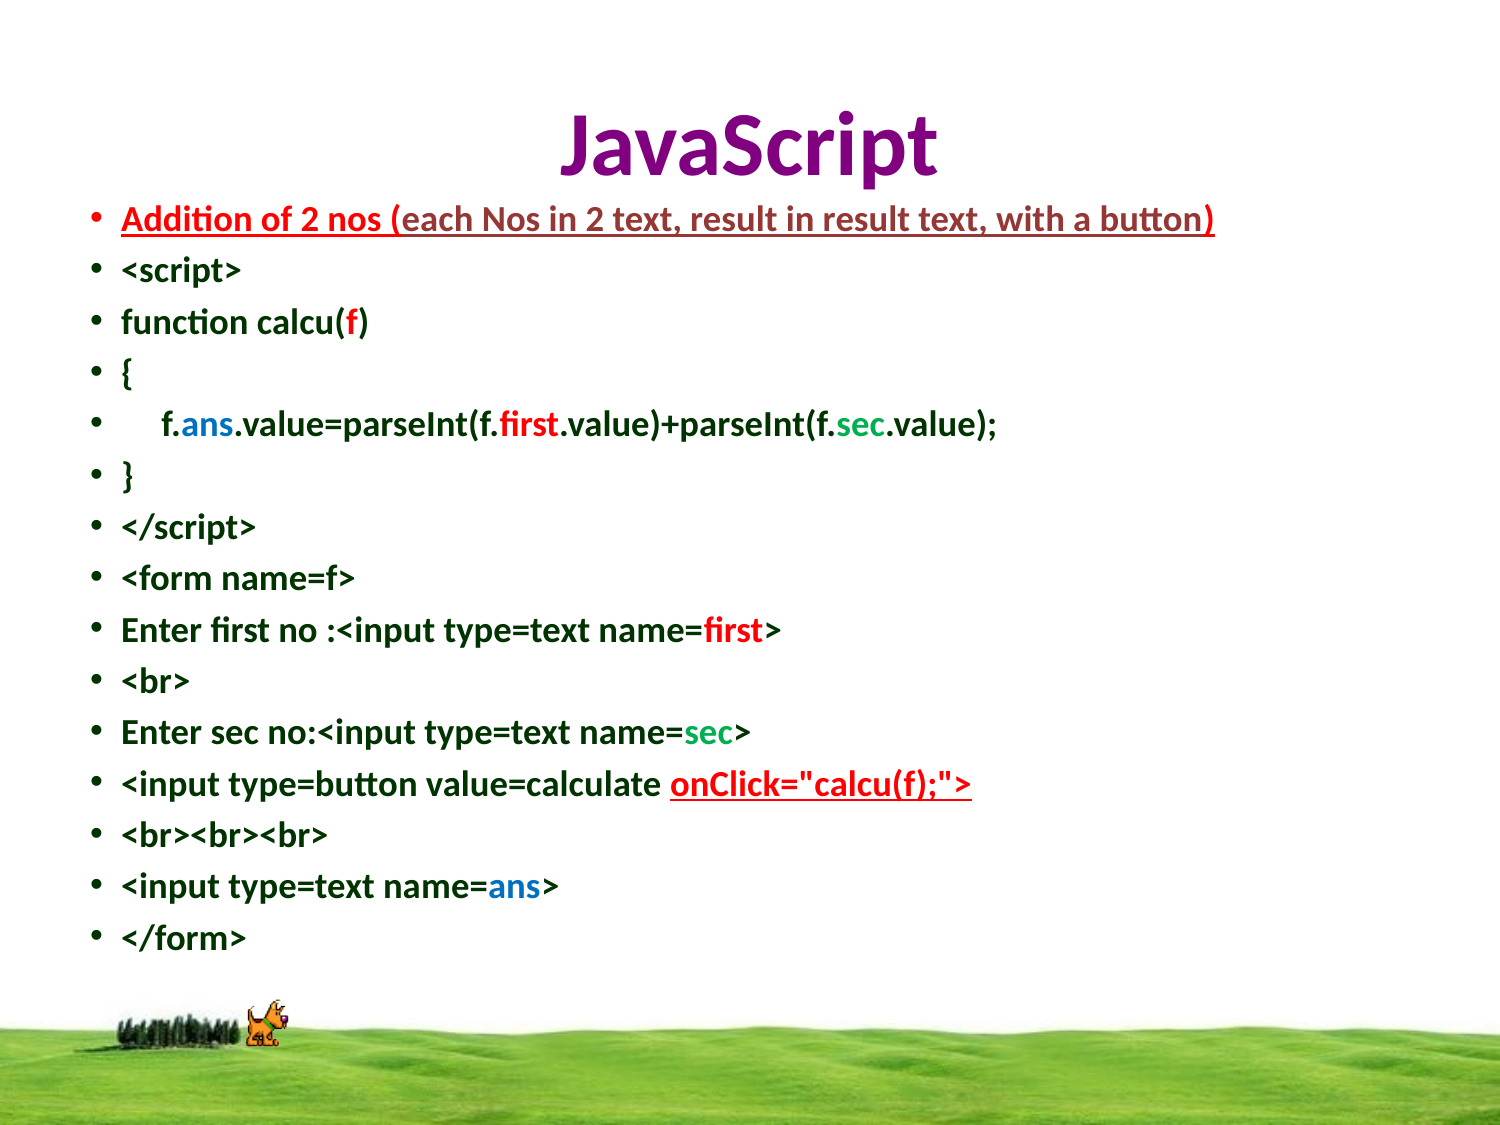

# JavaScript
Addition of 2 nos (each Nos in 2 text, result in result text, with a button)
<script>
function calcu(f)
{
	f.ans.value=parseInt(f.first.value)+parseInt(f.sec.value);
}
</script>
<form name=f>
Enter first no :<input type=text name=first>
<br>
Enter sec no:<input type=text name=sec>
<input type=button value=calculate onClick="calcu(f);">
<br><br><br>
<input type=text name=ans>
</form>